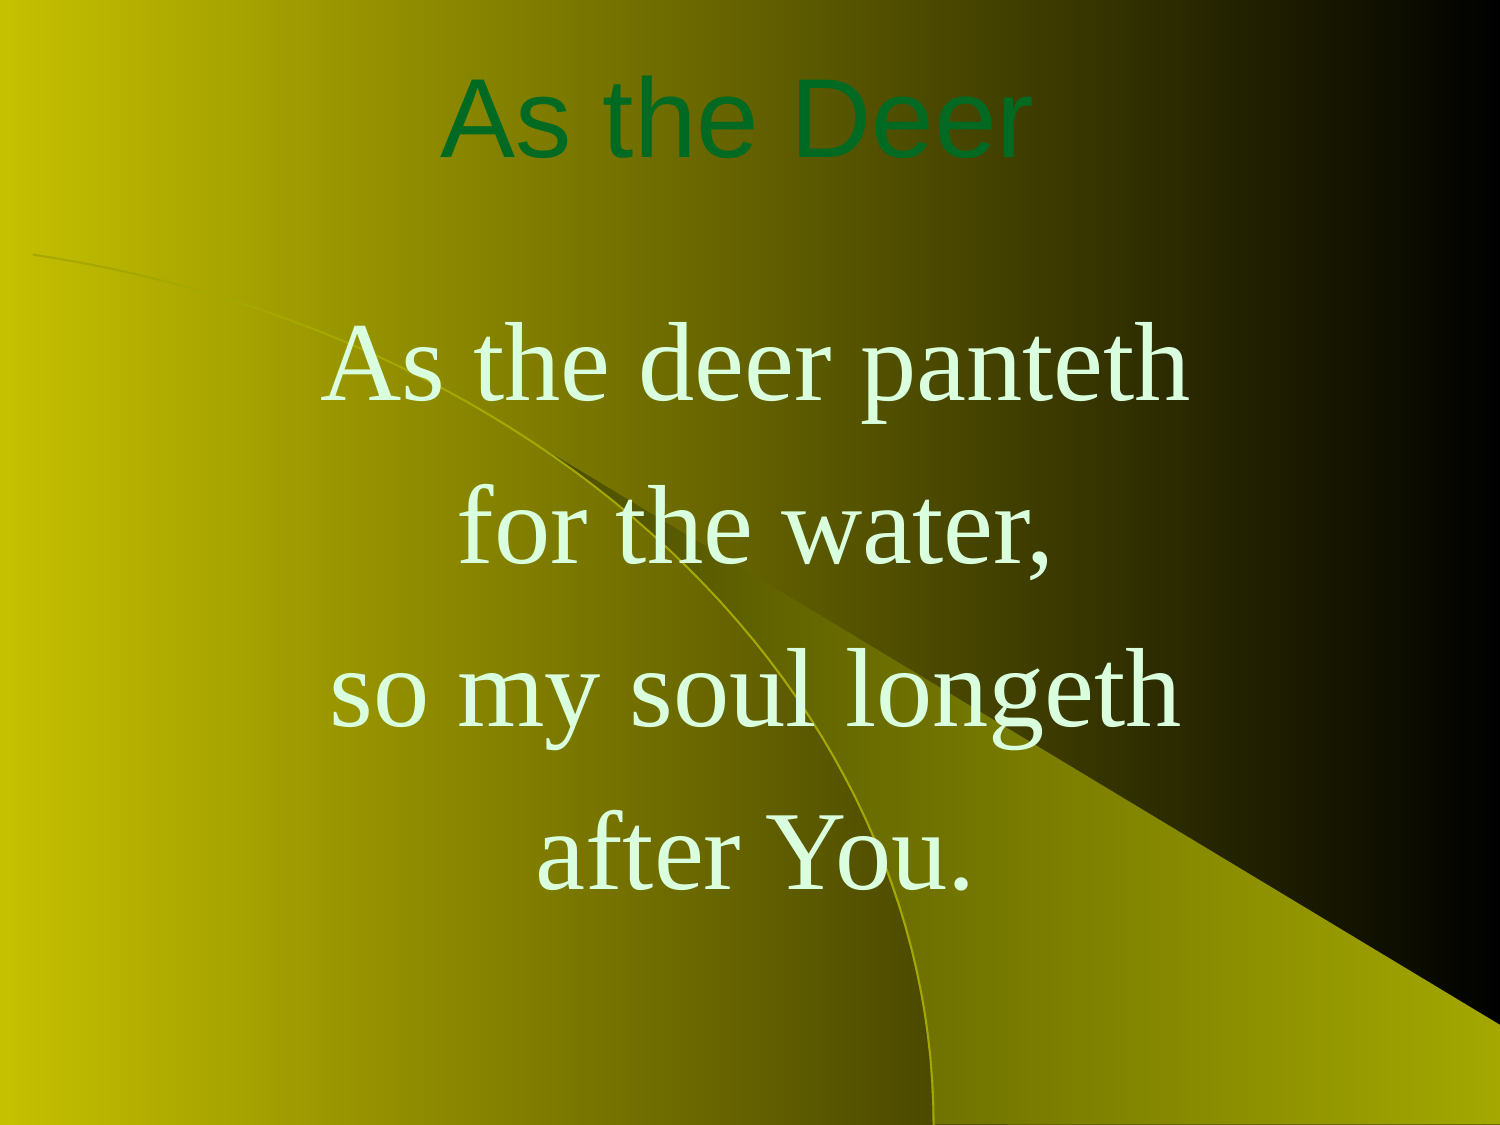

# As the Deer
As the deer panteth
for the water,
so my soul longeth
after You.